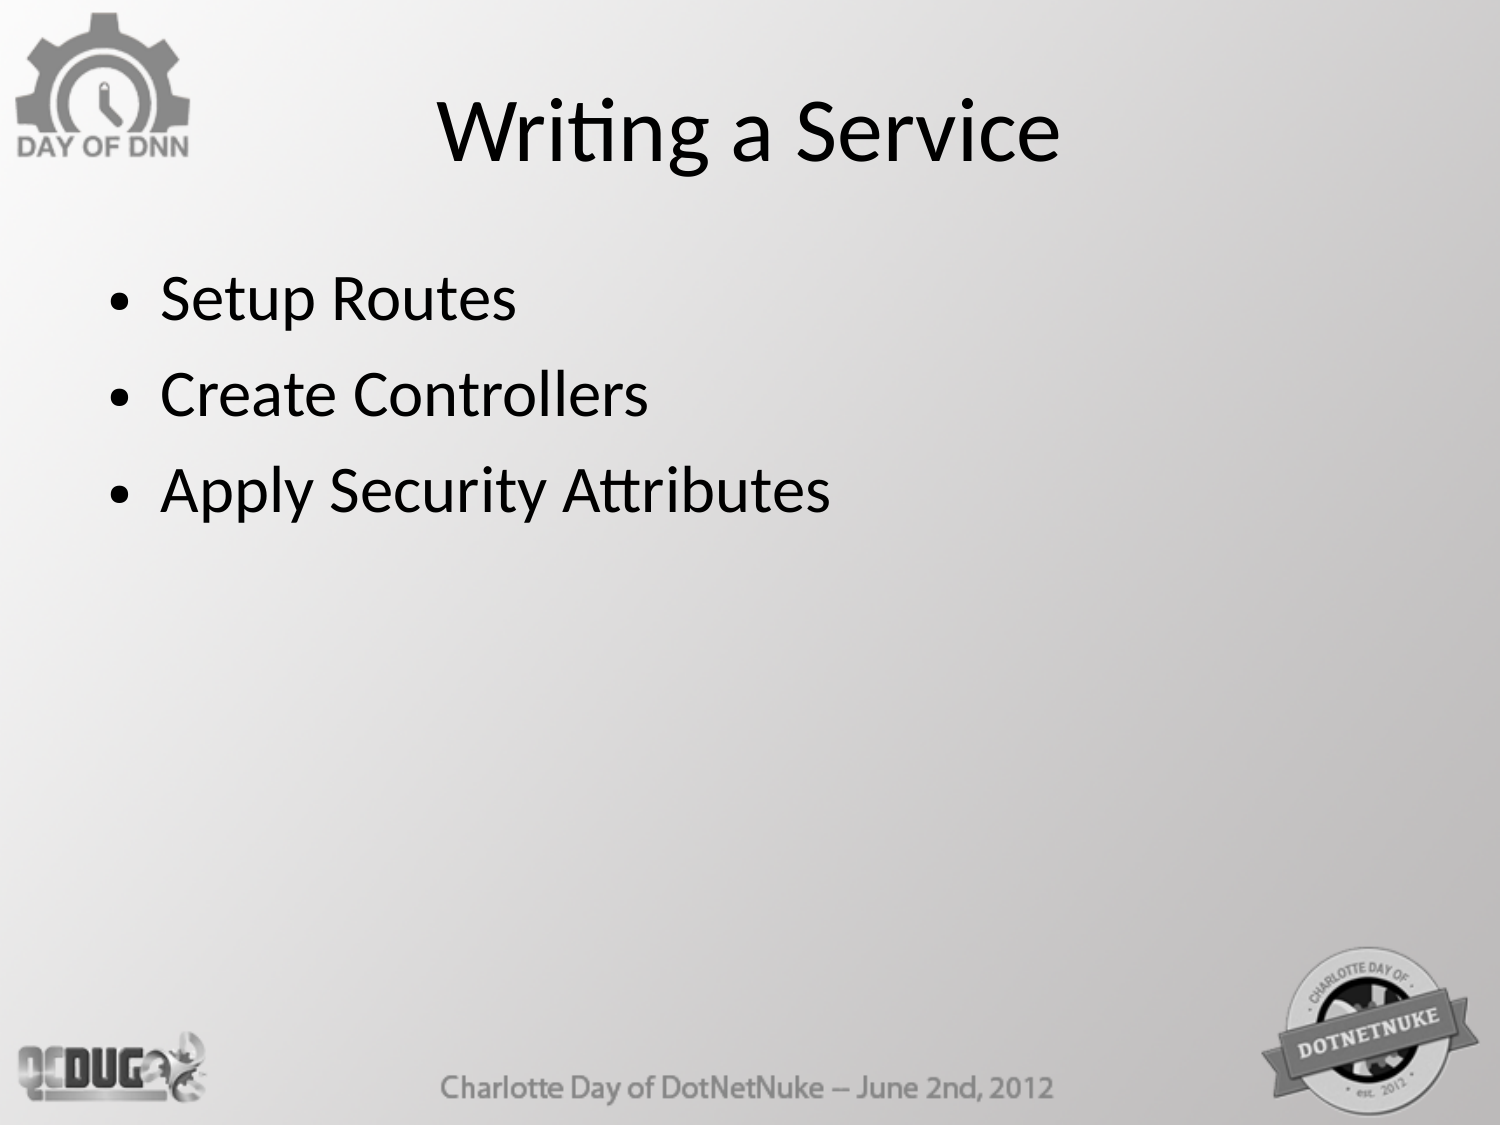

# Writing a Service
Setup Routes
Create Controllers
Apply Security Attributes